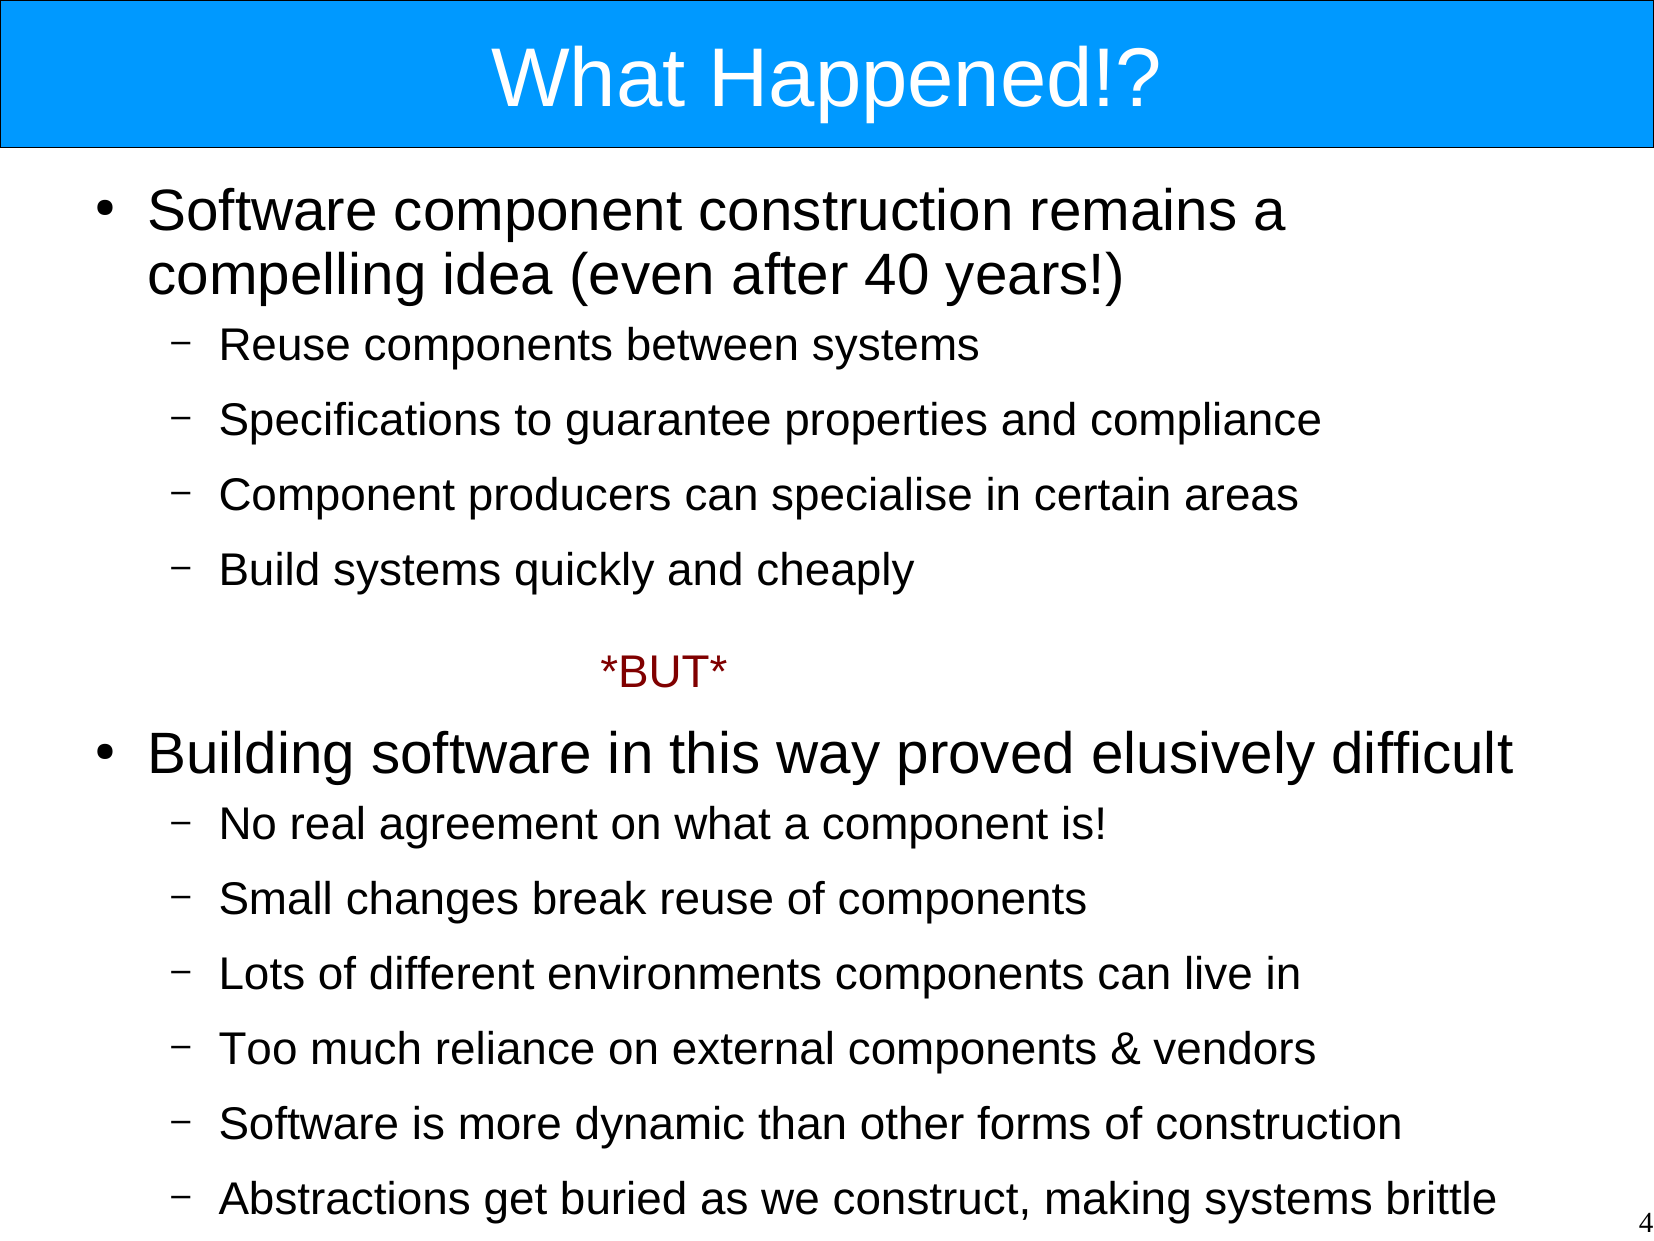

# What Happened!?
Software component construction remains a compelling idea (even after 40 years!)
Reuse components between systems
Specifications to guarantee properties and compliance
Component producers can specialise in certain areas
Build systems quickly and cheaply
 *BUT*
Building software in this way proved elusively difficult
No real agreement on what a component is!
Small changes break reuse of components
Lots of different environments components can live in
Too much reliance on external components & vendors
Software is more dynamic than other forms of construction
Abstractions get buried as we construct, making systems brittle
4